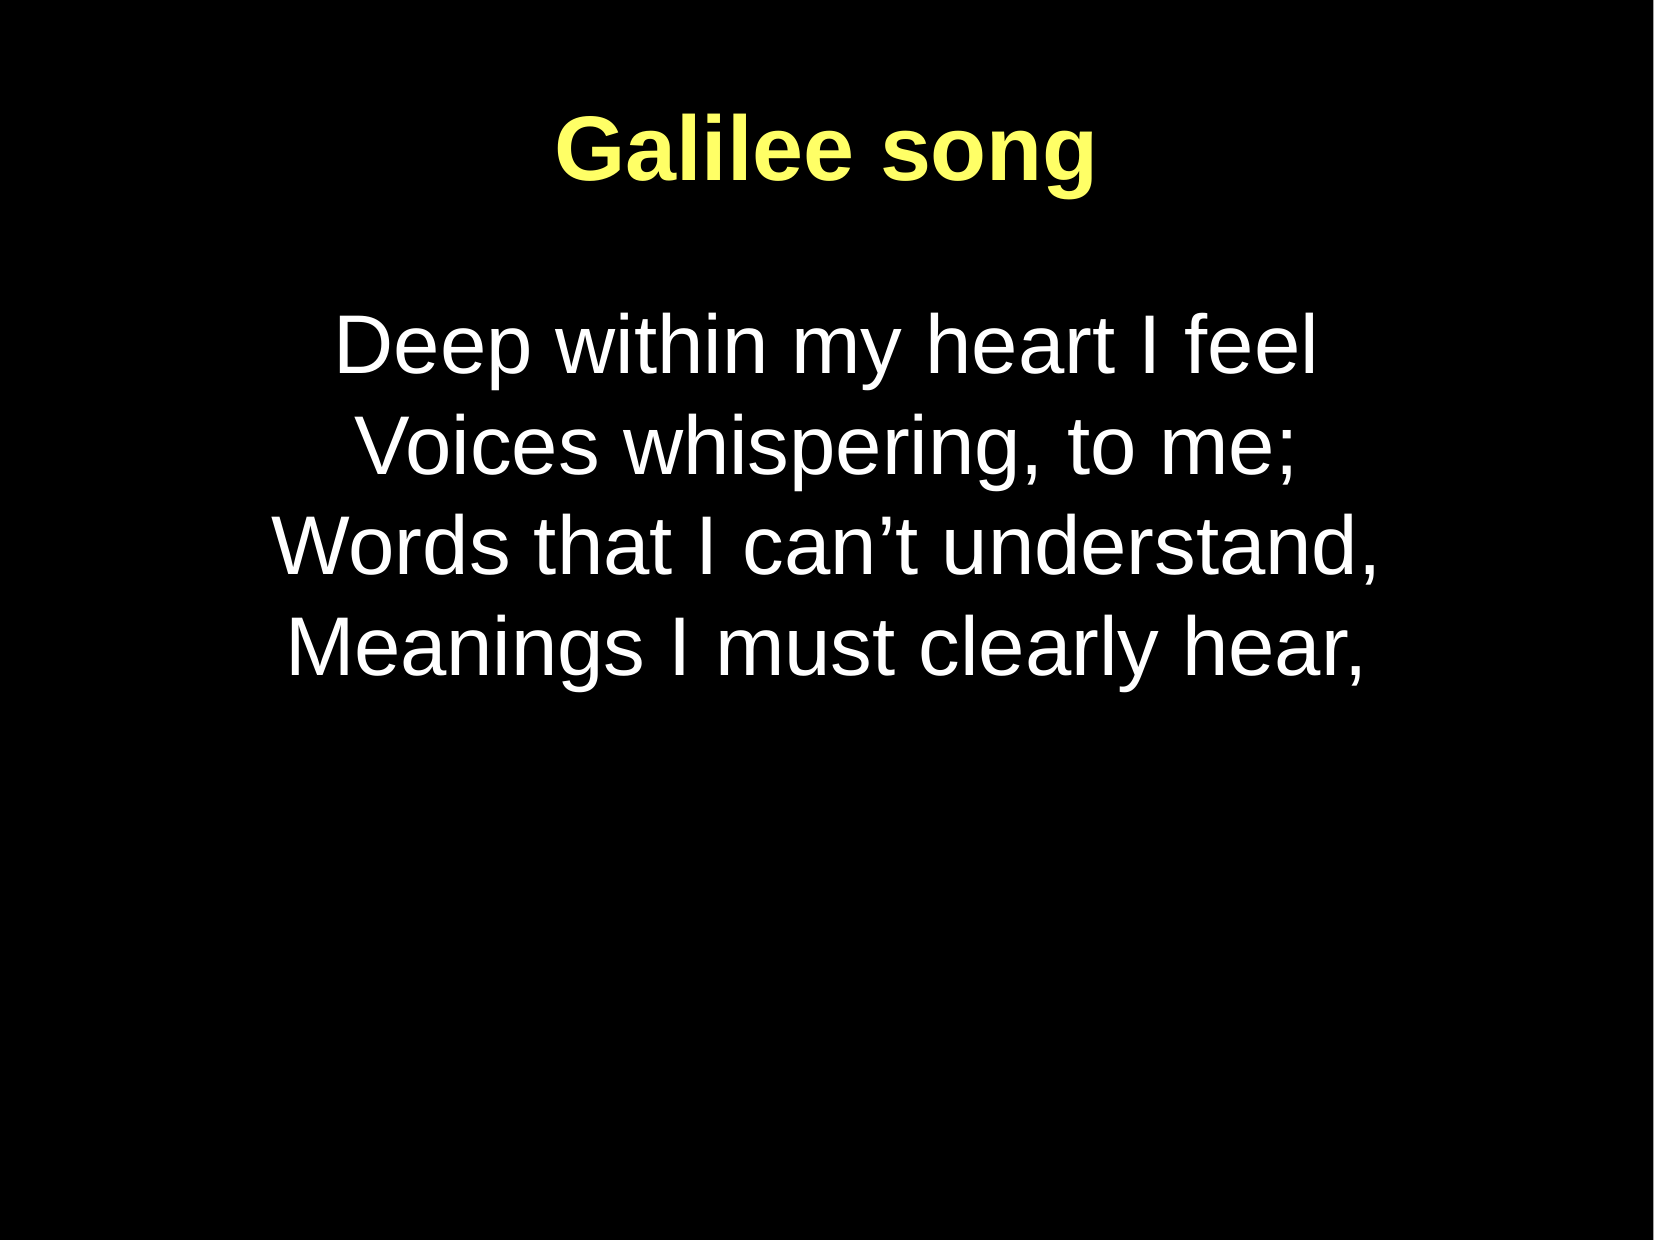

# Galilee song
Deep within my heart I feel
Voices whispering, to me;
Words that I can’t understand,
Meanings I must clearly hear,